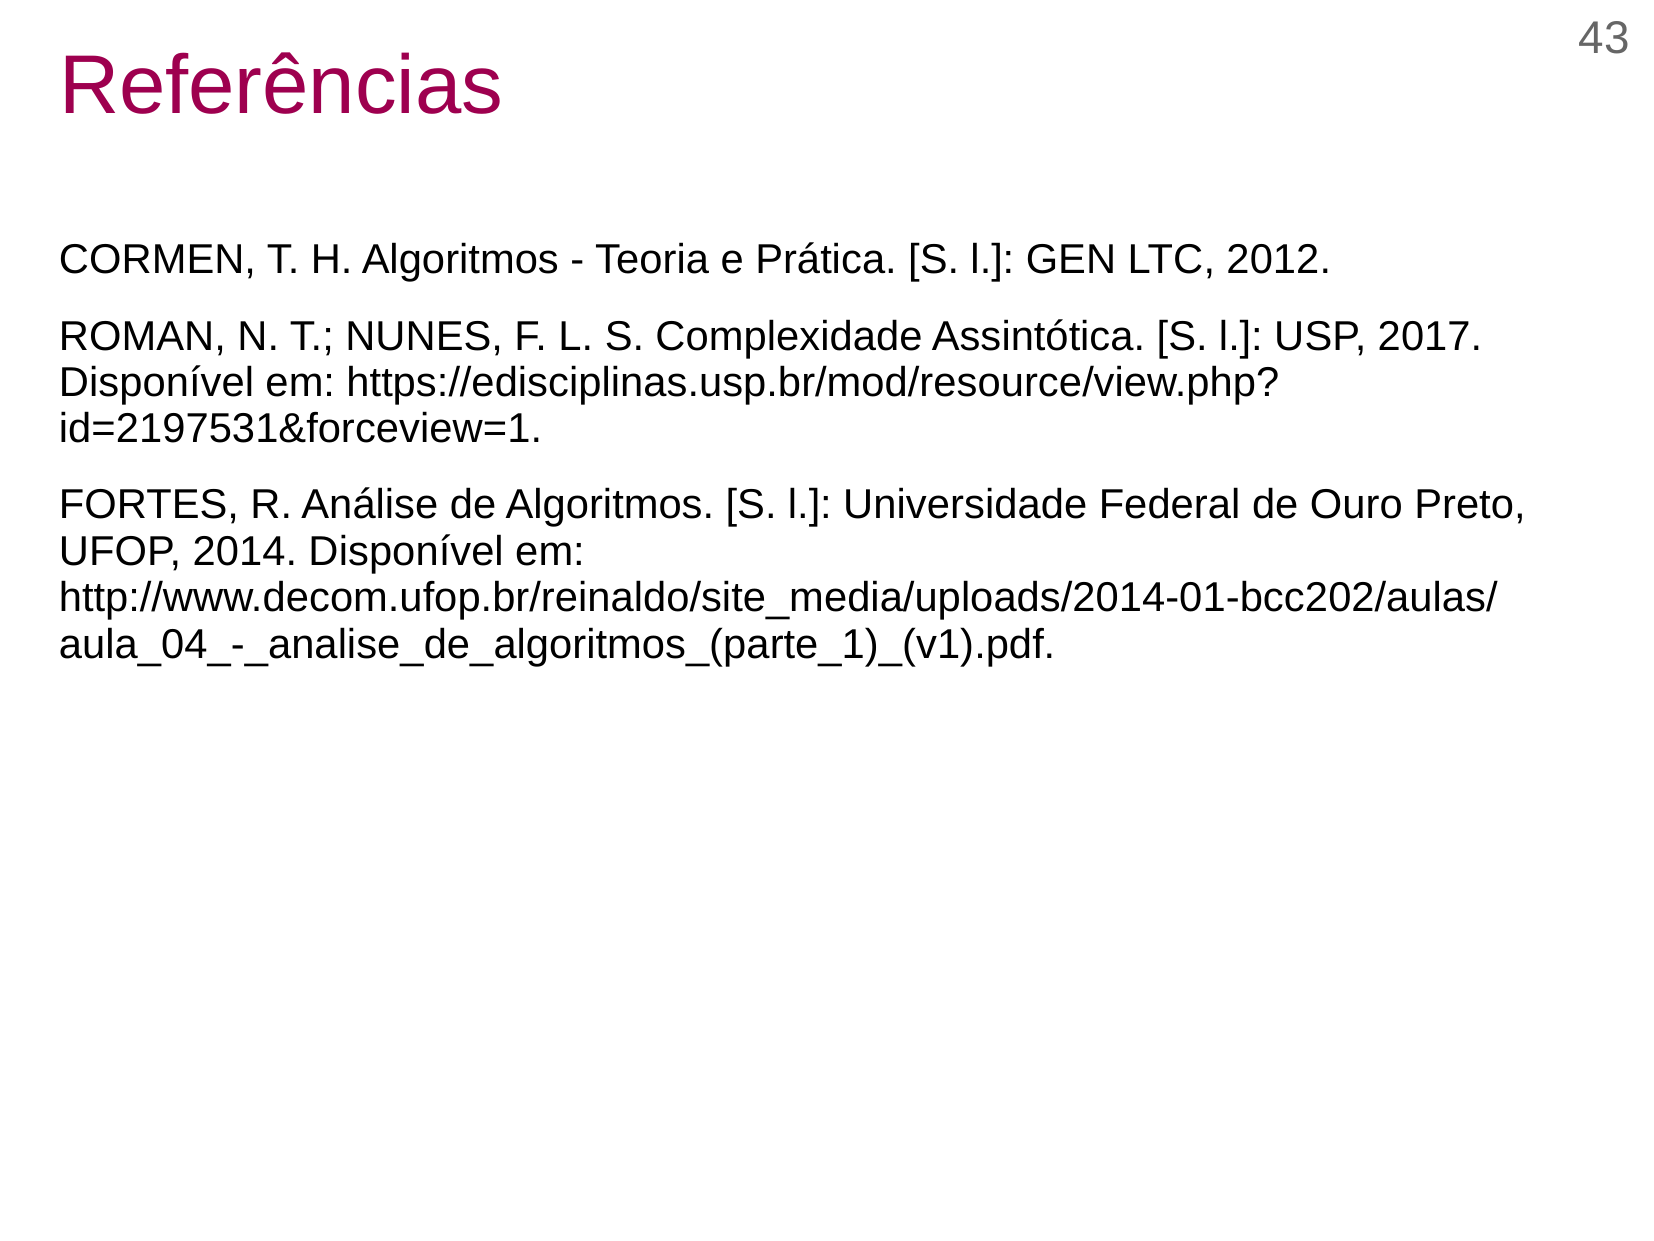

43
# Referências
CORMEN, T. H. Algoritmos - Teoria e Prática. [S. l.]: GEN LTC, 2012.
ROMAN, N. T.; NUNES, F. L. S. Complexidade Assintótica. [S. l.]: USP, 2017. Disponível em: https://edisciplinas.usp.br/mod/resource/view.php?id=2197531&forceview=1.
FORTES, R. Análise de Algoritmos. [S. l.]: Universidade Federal de Ouro Preto, UFOP, 2014. Disponível em: http://www.decom.ufop.br/reinaldo/site_media/uploads/2014-01-bcc202/aulas/aula_04_-_analise_de_algoritmos_(parte_1)_(v1).pdf.